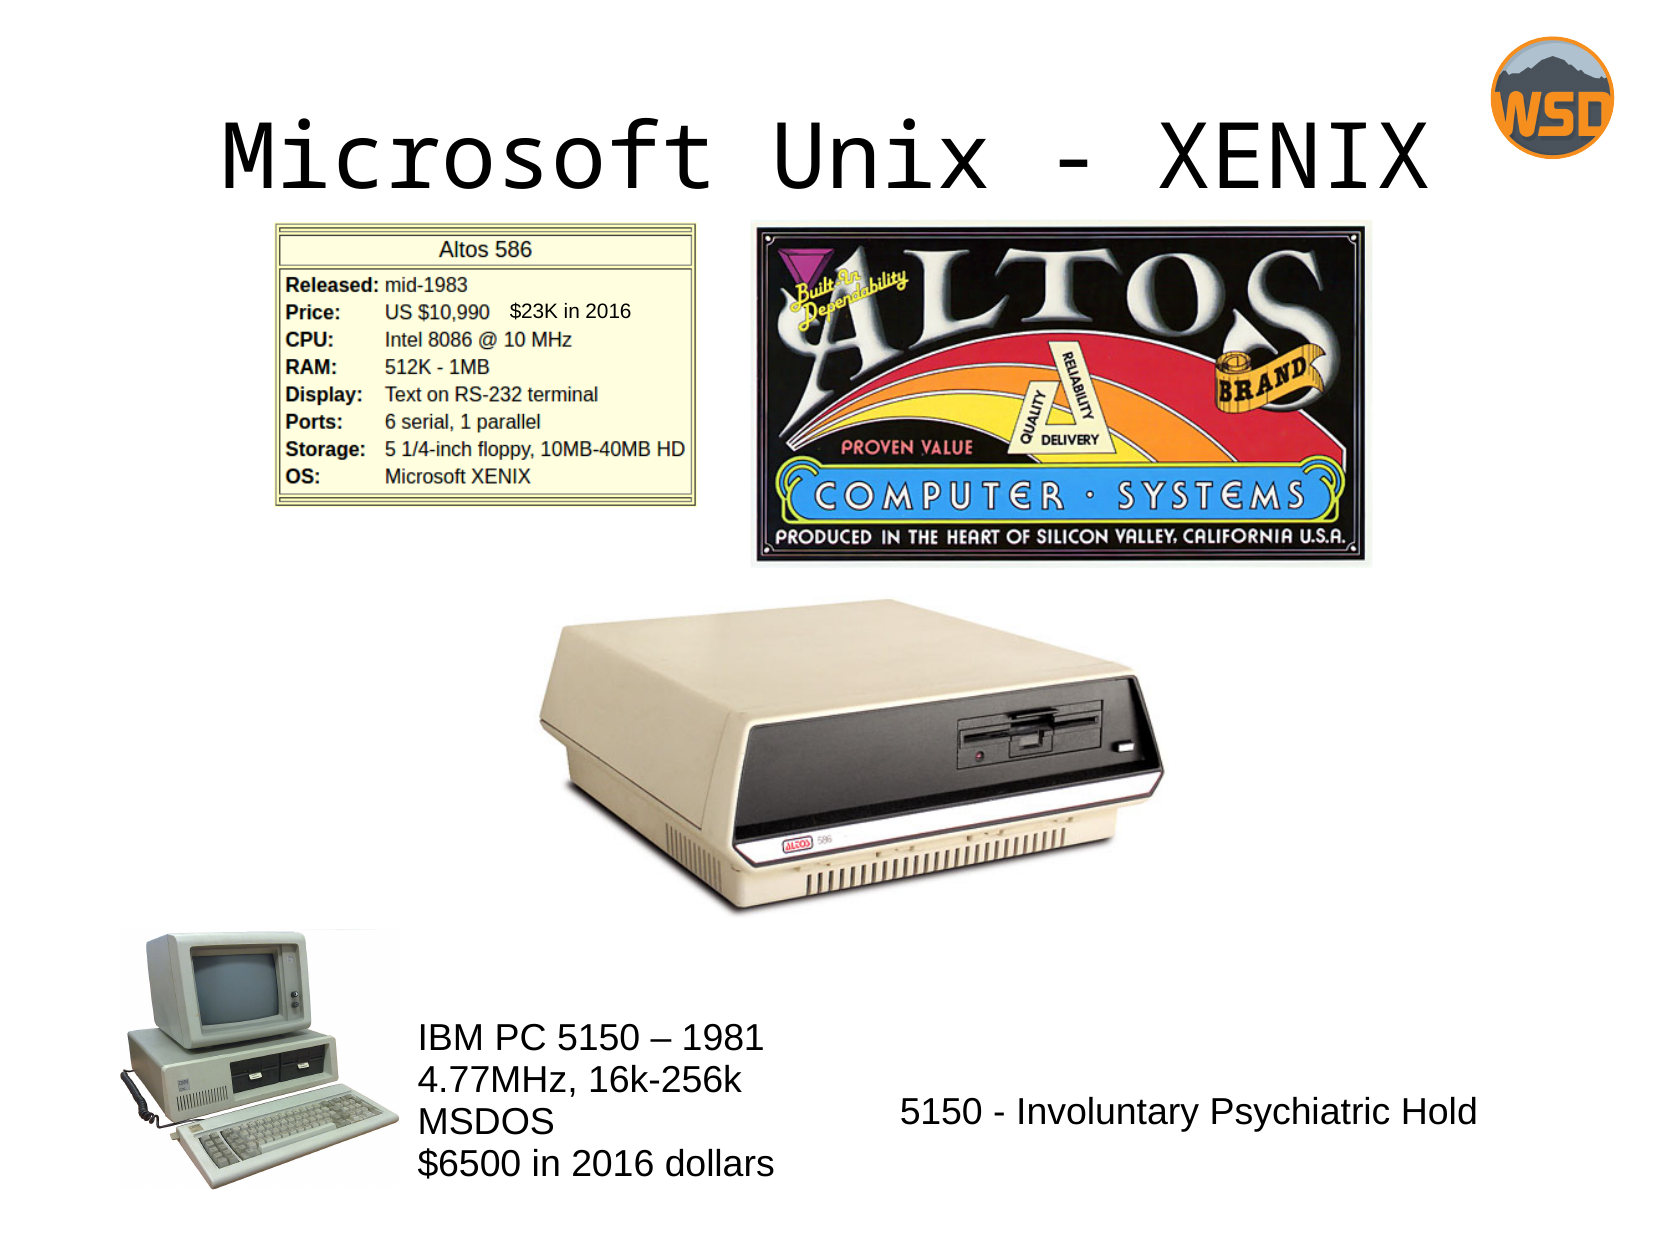

# Microsoft Unix - XENIX
$23K in 2016
IBM PC 5150 – 1981
4.77MHz, 16k-256k
MSDOS
$6500 in 2016 dollars
5150 - Involuntary Psychiatric Hold